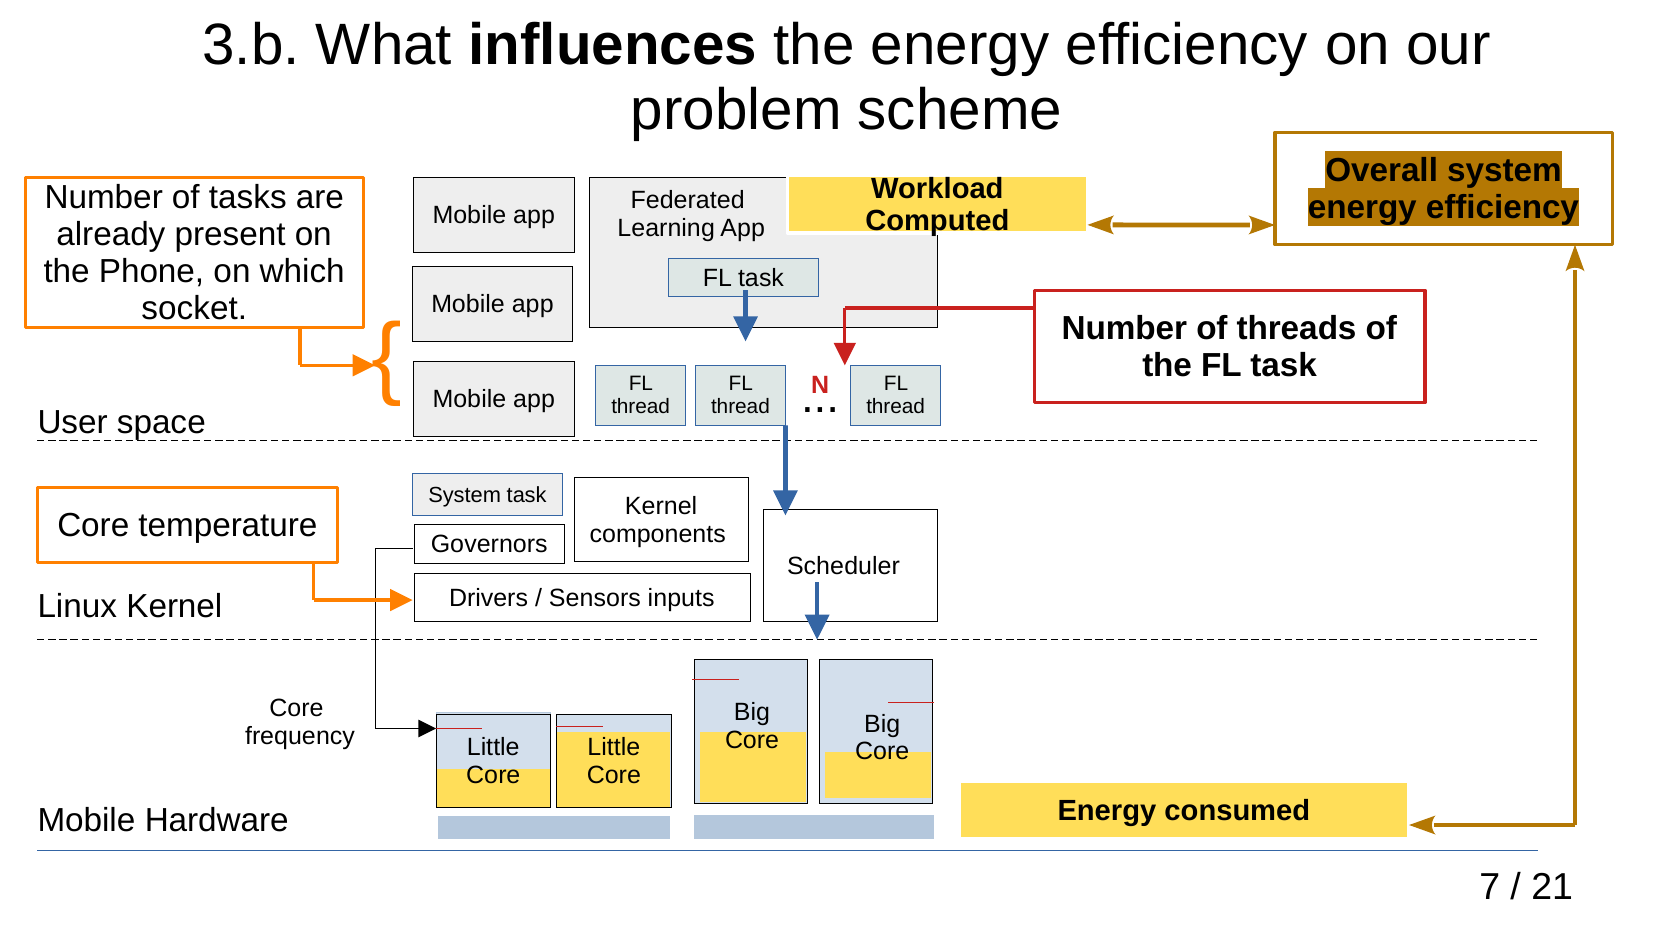

# 3.b. What influences the energy efficiency on our problem scheme
Overall system energy efficiency
{
Workload Computed
Number of tasks are already present on the Phone, on which socket.
Mobile app
Federated
Learning App
FL task
Mobile app
Number of threads of the FL task
N
...
Mobile app
FL thread
FL thread
FL thread
User space
System task
Kernel components
Core temperature
Scheduler
Governors
Drivers / Sensors inputs
Linux Kernel
Big Core
Big Core
Core
frequency
Little Core
Little Core
Energy consumed
Mobile Hardware
7 / 21